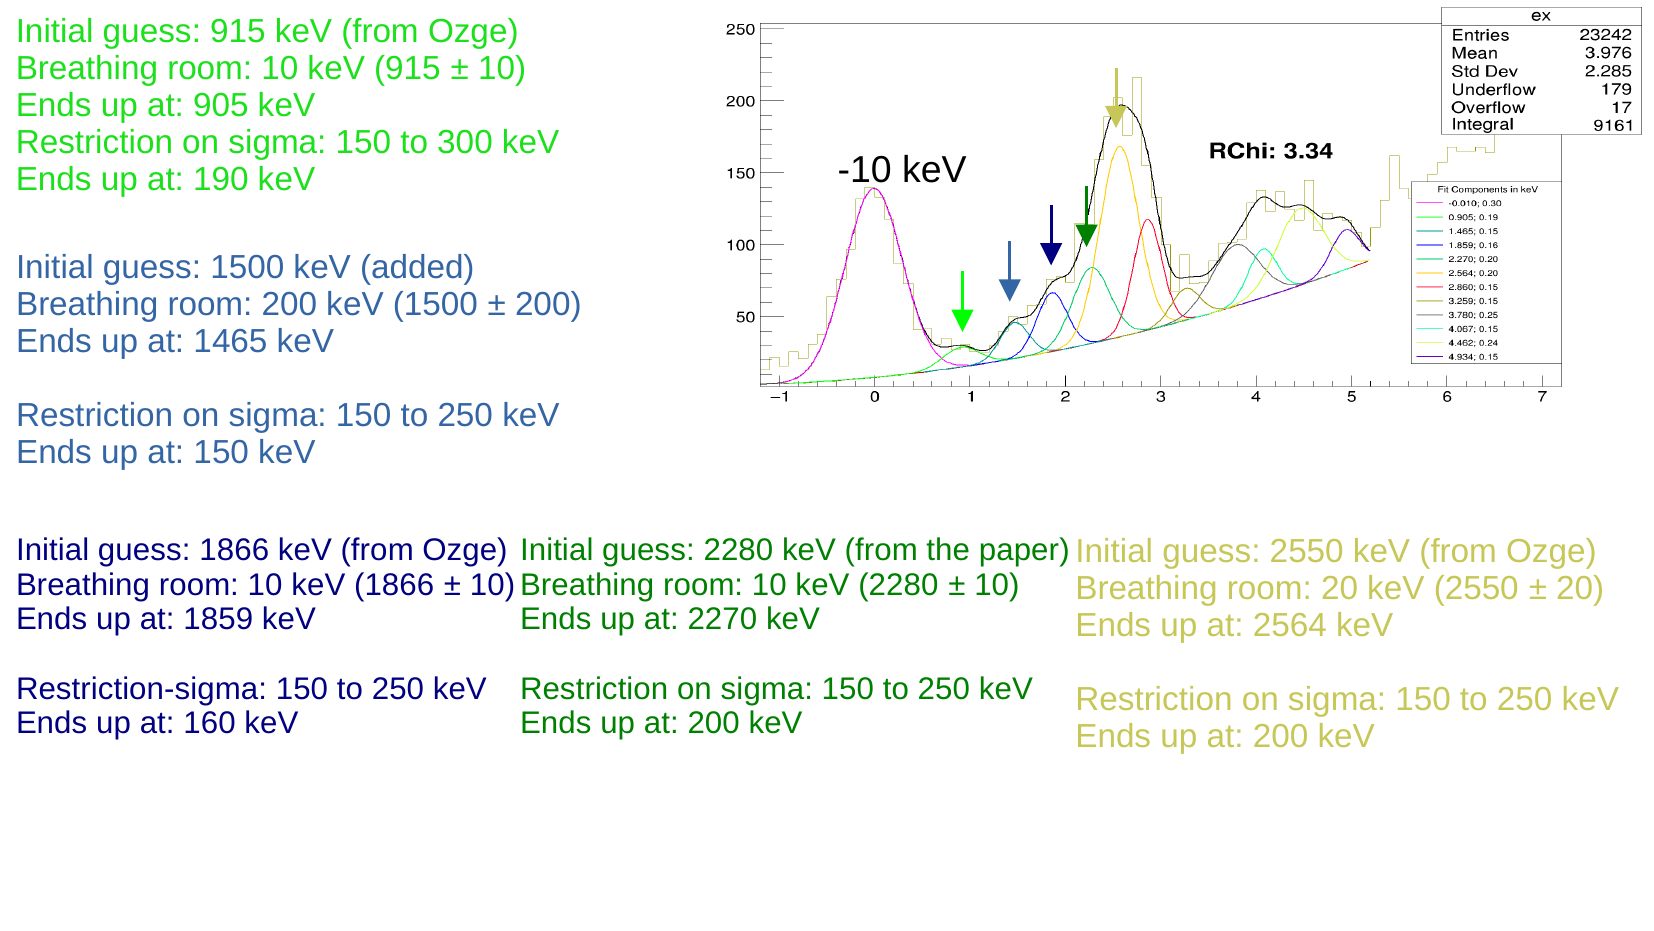

-10 keV
Initial guess: 915 keV (from Ozge)
Breathing room: 10 keV (915 ± 10)
Ends up at: 905 keV
Restriction on sigma: 150 to 300 keV
Ends up at: 190 keV
Initial guess: 1500 keV (added)
Breathing room: 200 keV (1500 ± 200)
Ends up at: 1465 keV
Restriction on sigma: 150 to 250 keV
Ends up at: 150 keV
Initial guess: 1866 keV (from Ozge)
Breathing room: 10 keV (1866 ± 10)
Ends up at: 1859 keV
Restriction-sigma: 150 to 250 keV
Ends up at: 160 keV
Initial guess: 2280 keV (from the paper)
Breathing room: 10 keV (2280 ± 10)
Ends up at: 2270 keV
Restriction on sigma: 150 to 250 keV
Ends up at: 200 keV
Initial guess: 2550 keV (from Ozge)
Breathing room: 20 keV (2550 ± 20)
Ends up at: 2564 keV
Restriction on sigma: 150 to 250 keV
Ends up at: 200 keV